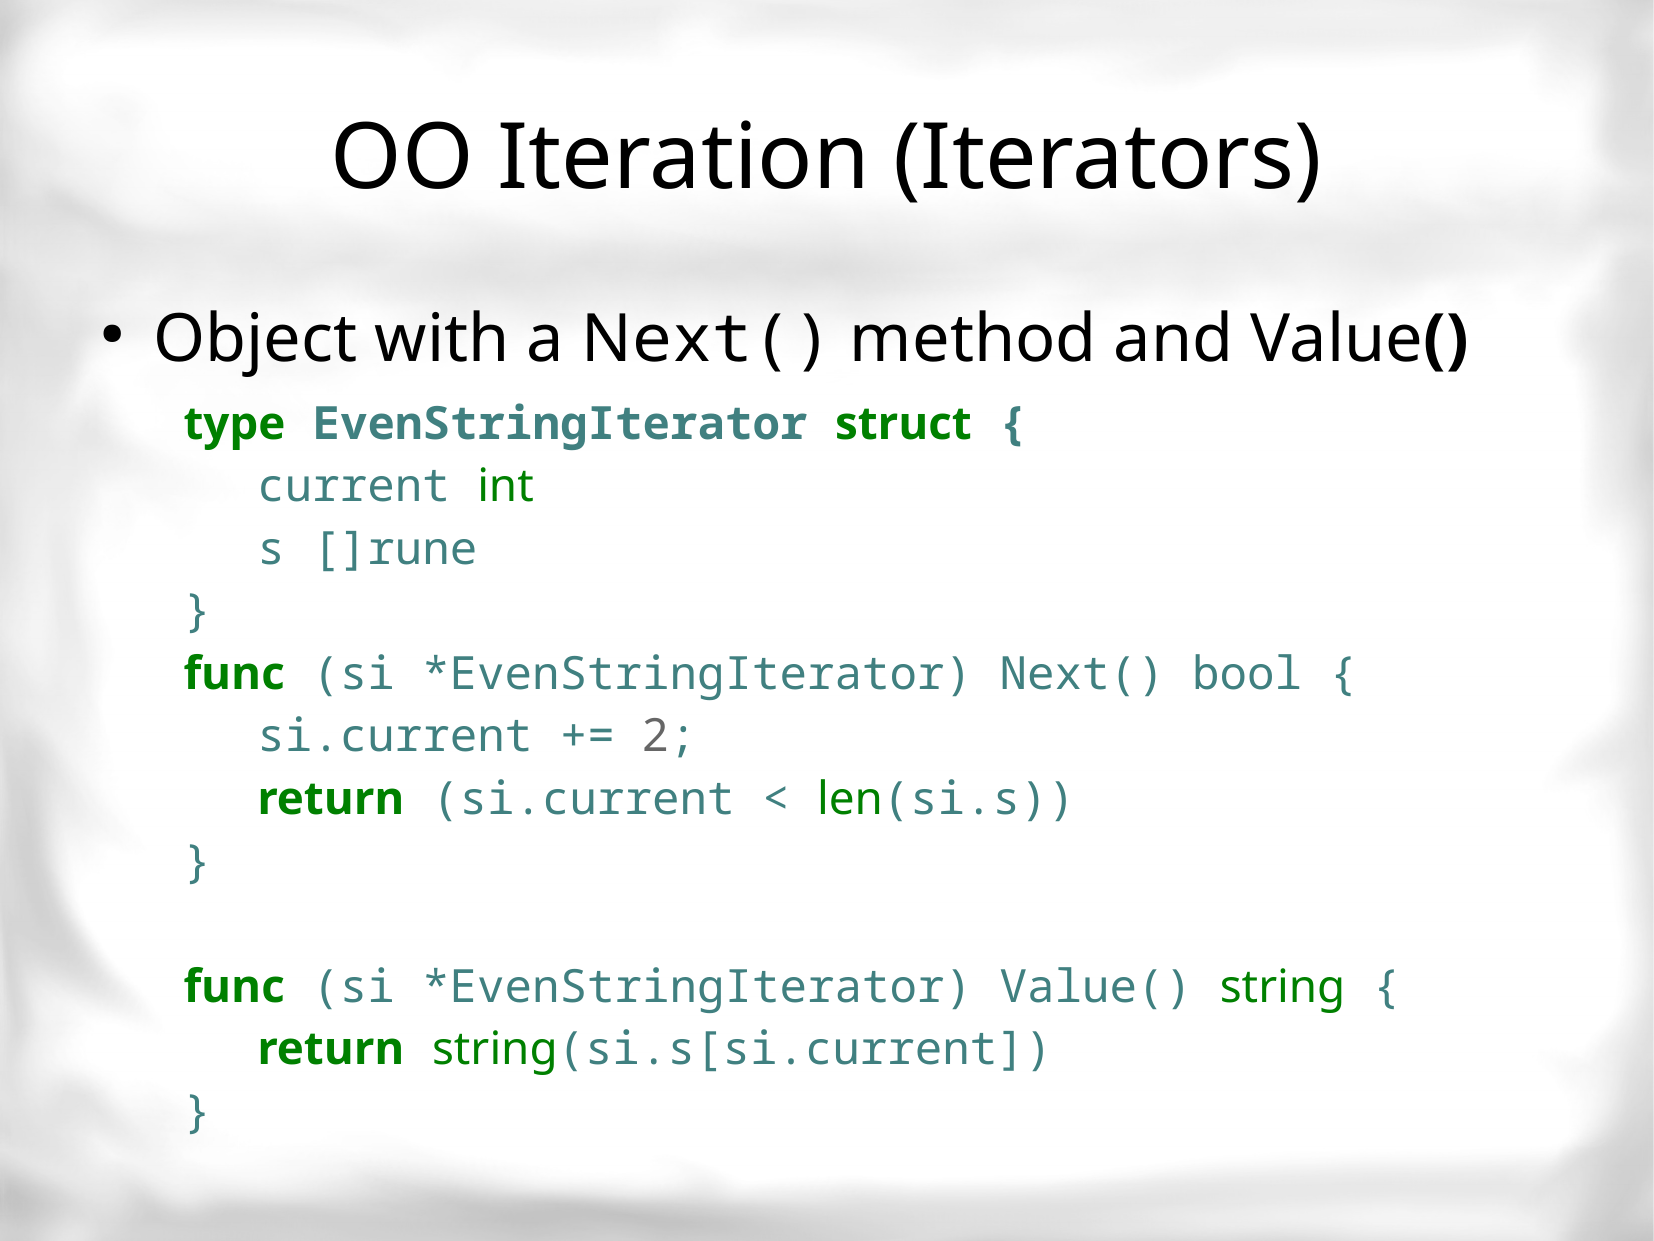

# OO Iteration (Iterators)
Object with a Next() method and Value()
type EvenStringIterator struct {
	current int
	s []rune
}
func (si *EvenStringIterator) Next() bool {
	si.current += 2;
	return (si.current < len(si.s))
}
func (si *EvenStringIterator) Value() string {
	return string(si.s[si.current])
}
func EvenIterator(s string) *EvenStringIterator {
	return &EvenStringIterator{current: -1, s: []rune(s)}
}